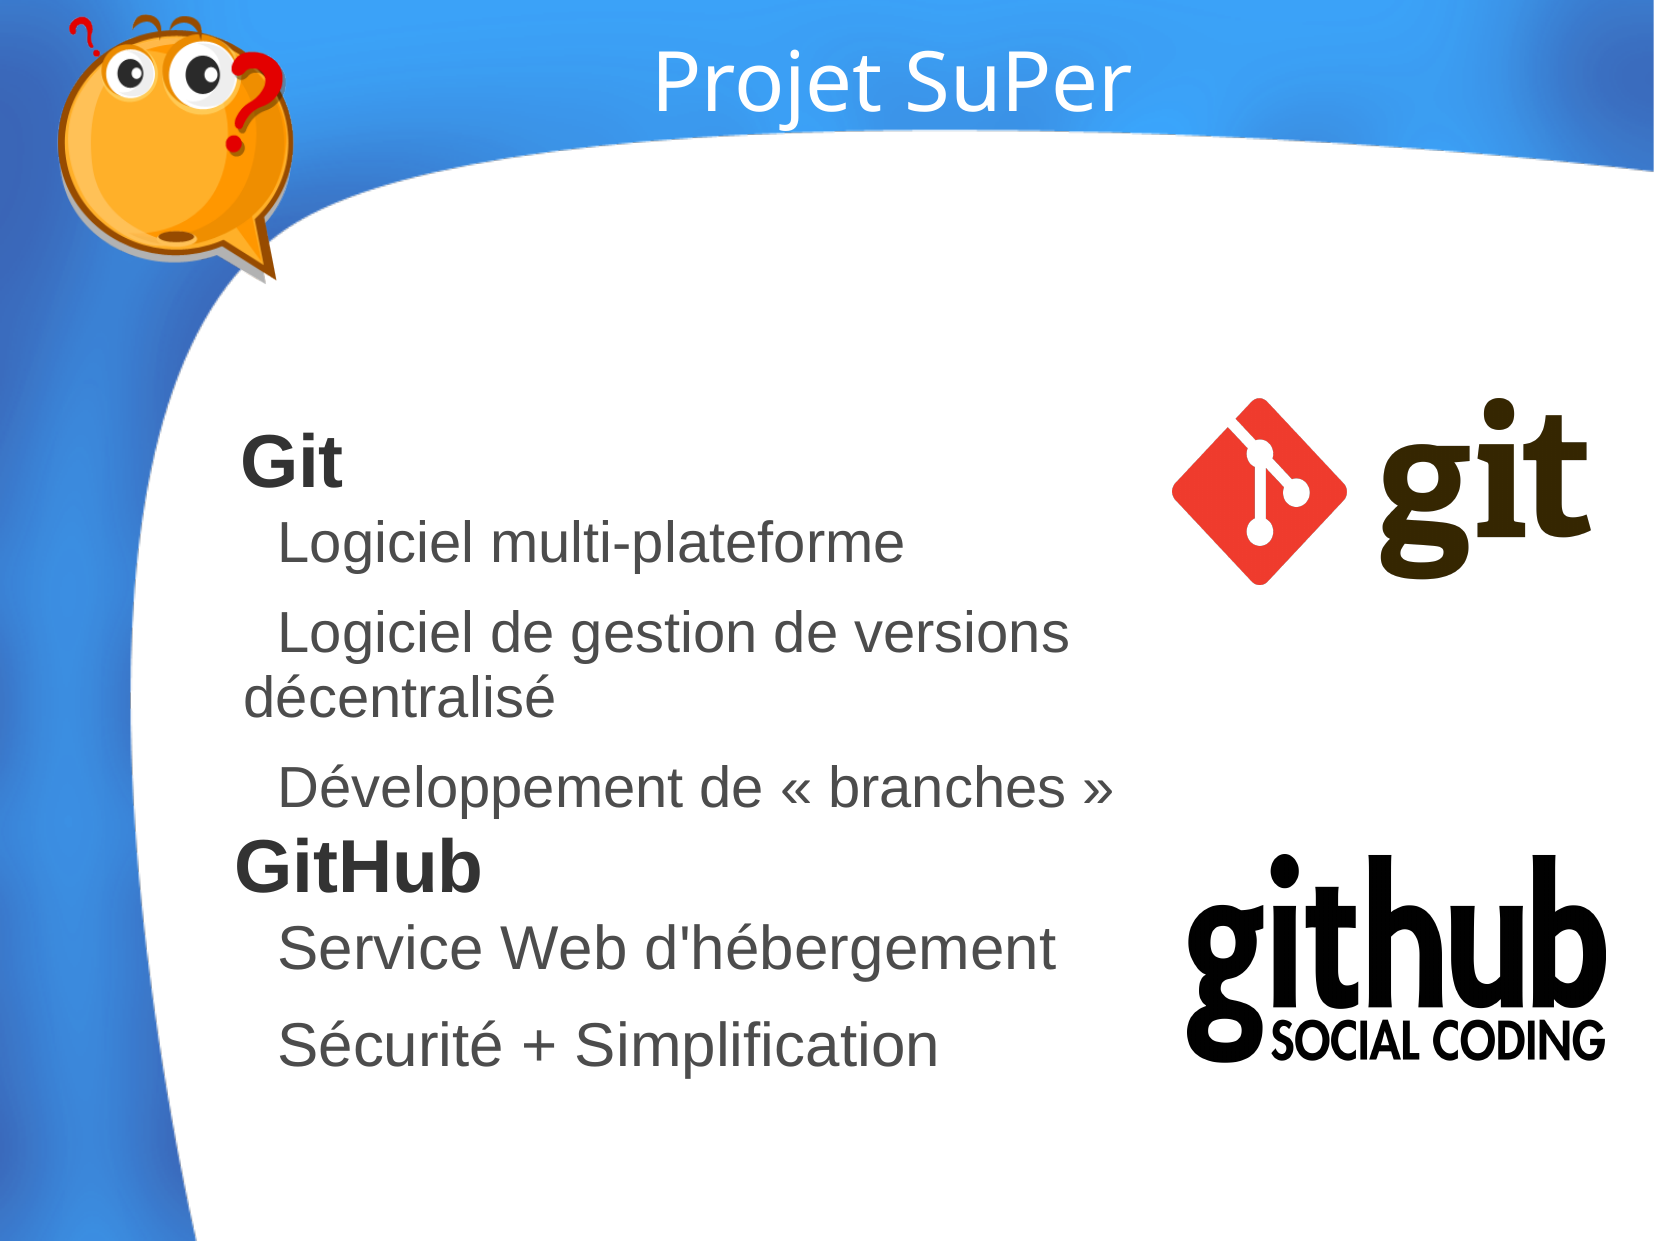

# Projet SuPer
Gestionnaire de Version
Git
 Logiciel multi-plateforme
 Logiciel de gestion de versions décentralisé
 Développement de « branches »
GitHub
 Service Web d'hébergement
 Sécurité + Simplification
N. SCHERER - SuPer - Versions
3